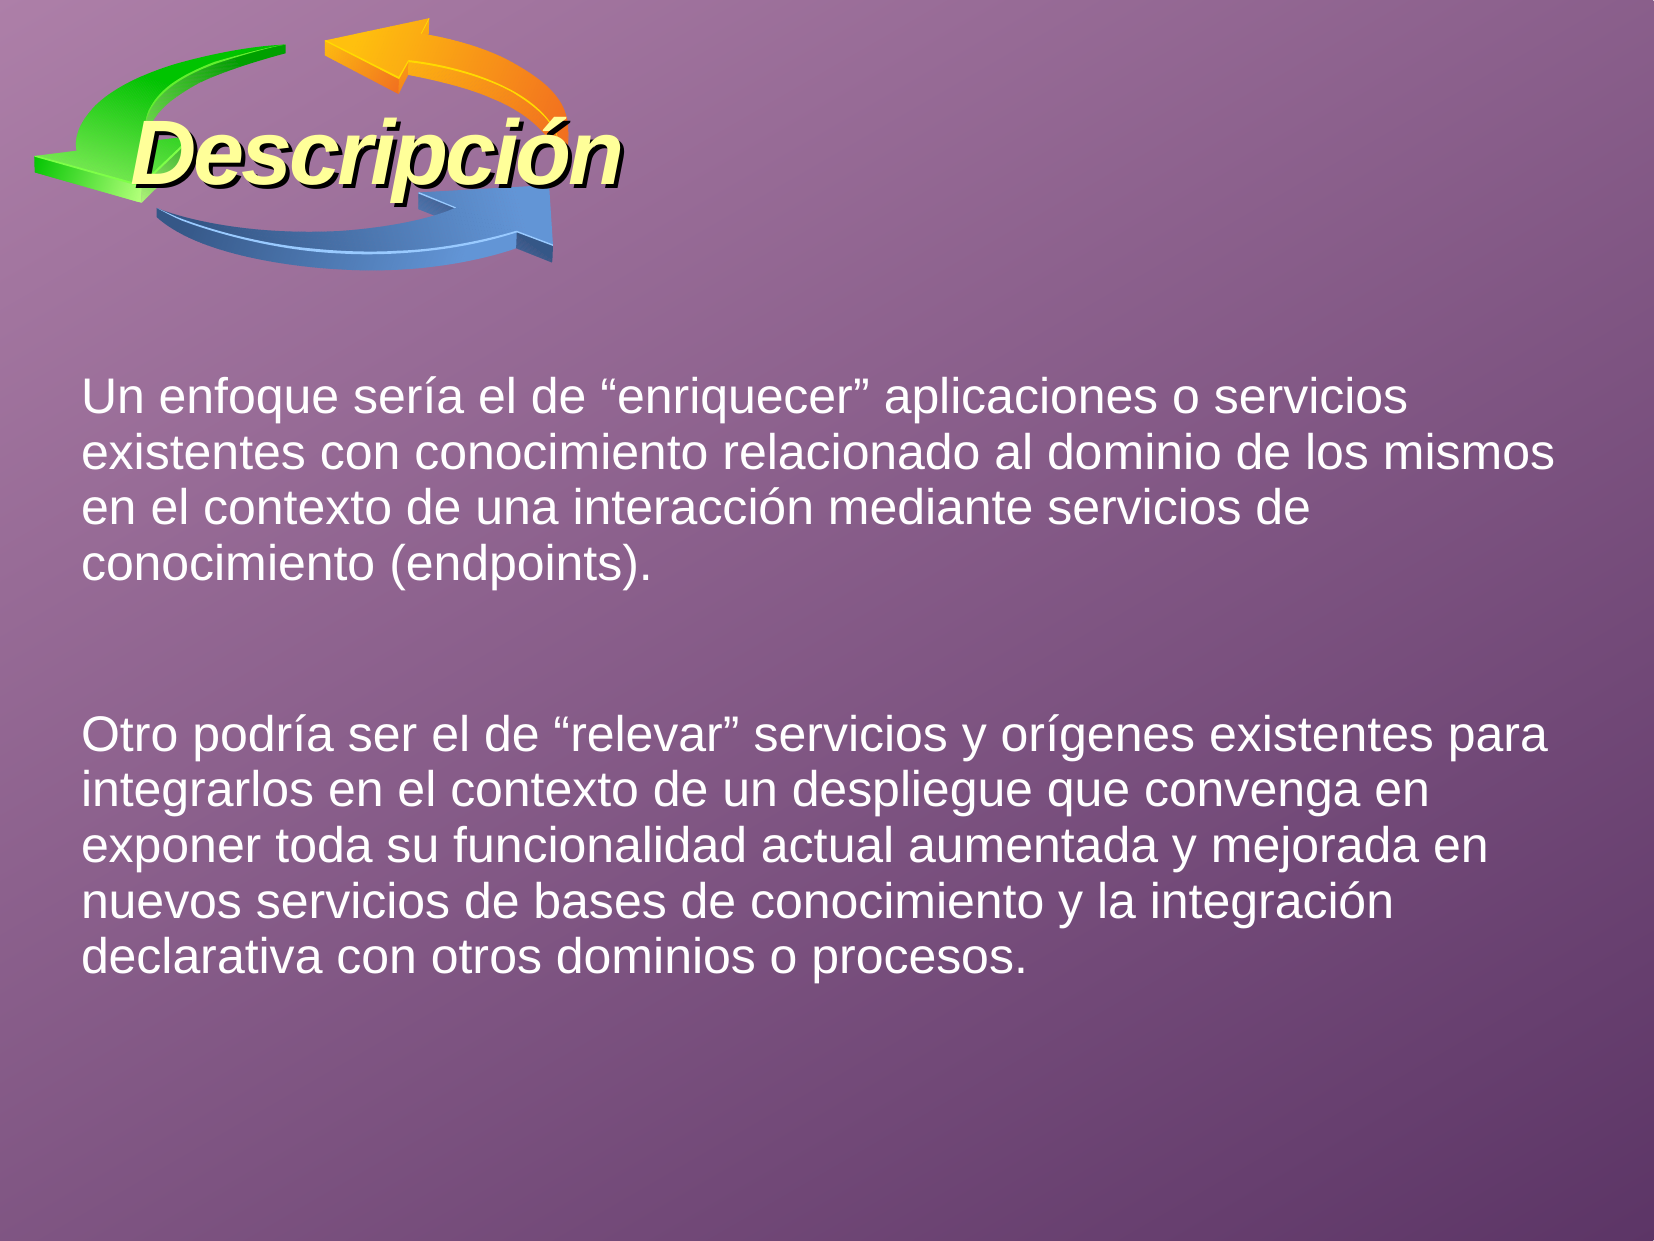

# Descripción
Un enfoque sería el de “enriquecer” aplicaciones o servicios existentes con conocimiento relacionado al dominio de los mismos en el contexto de una interacción mediante servicios de conocimiento (endpoints).
Otro podría ser el de “relevar” servicios y orígenes existentes para integrarlos en el contexto de un despliegue que convenga en exponer toda su funcionalidad actual aumentada y mejorada en nuevos servicios de bases de conocimiento y la integración declarativa con otros dominios o procesos.